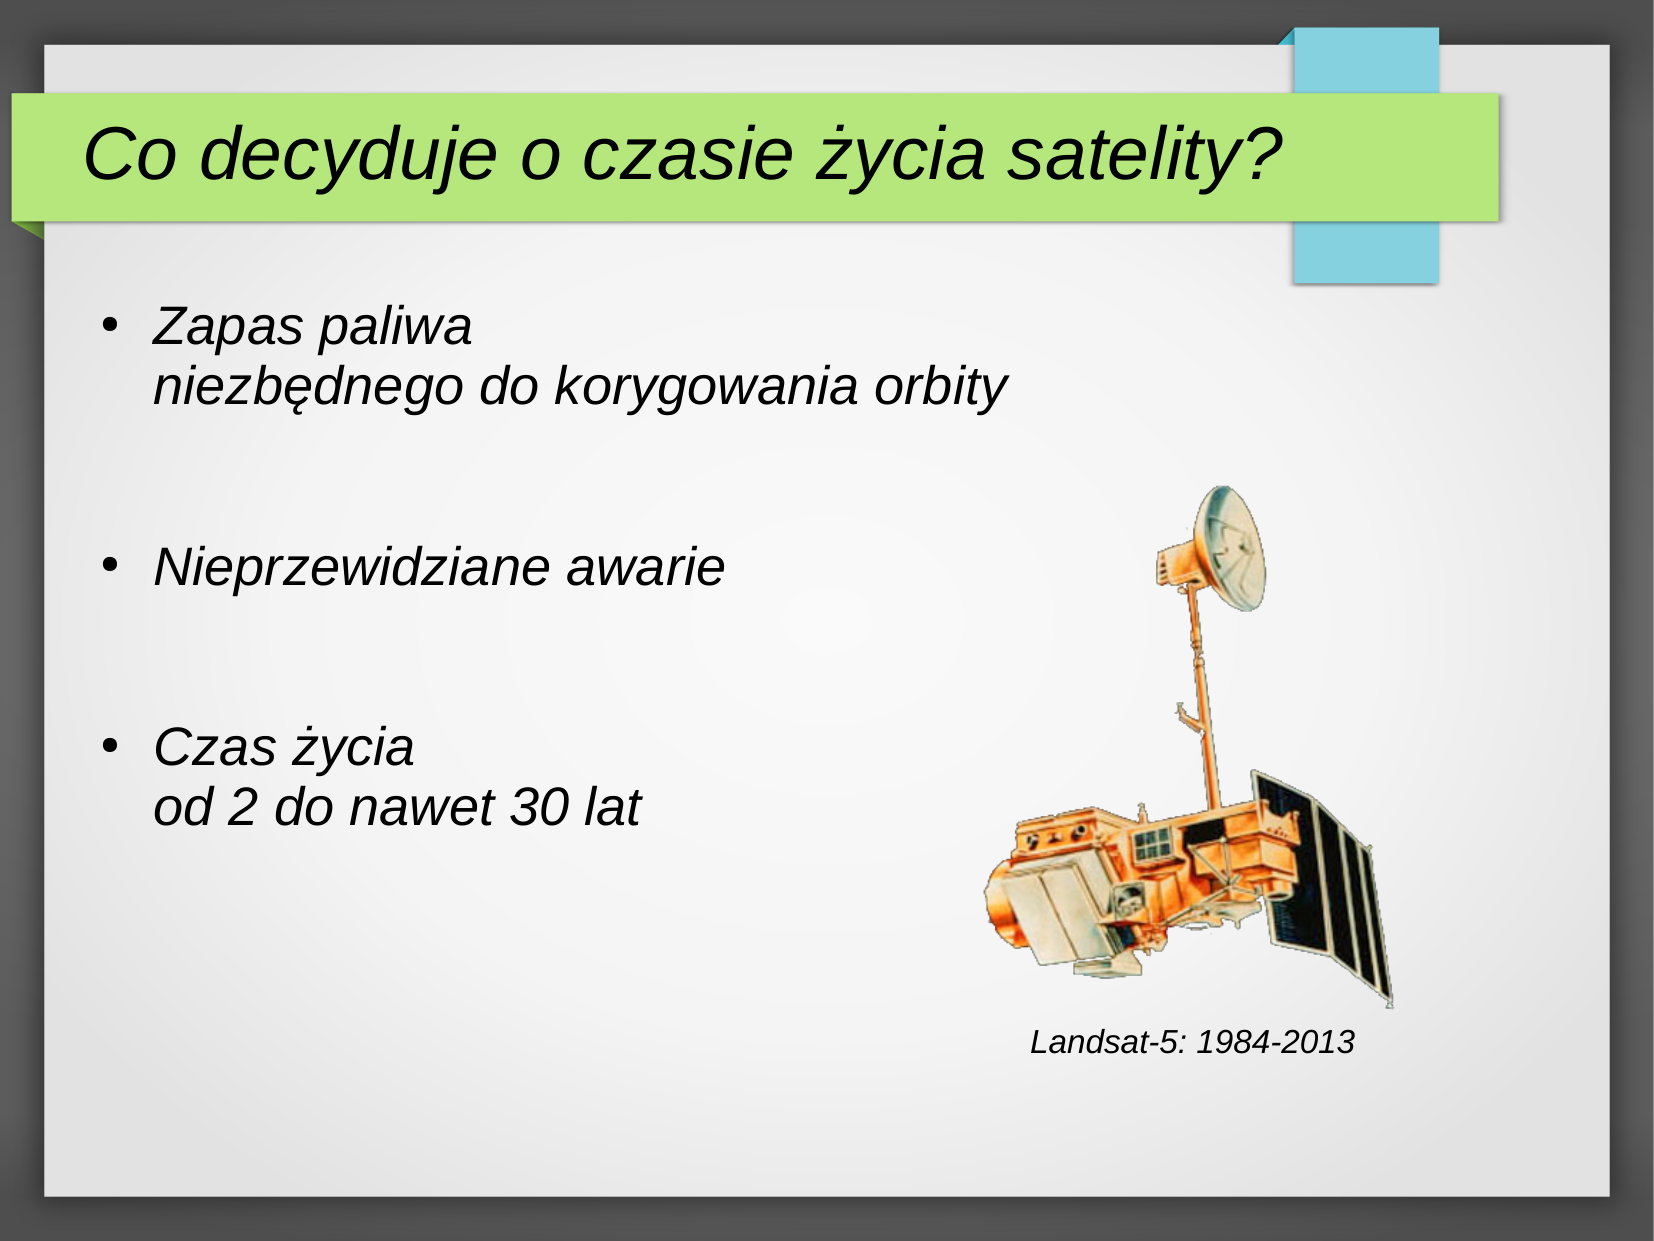

# Co decyduje o czasie życia satelity?
Zapas paliwa
niezbędnego do korygowania orbity
Nieprzewidziane awarie
Czas życia
od 2 do nawet 30 lat
Landsat-5: 1984-2013